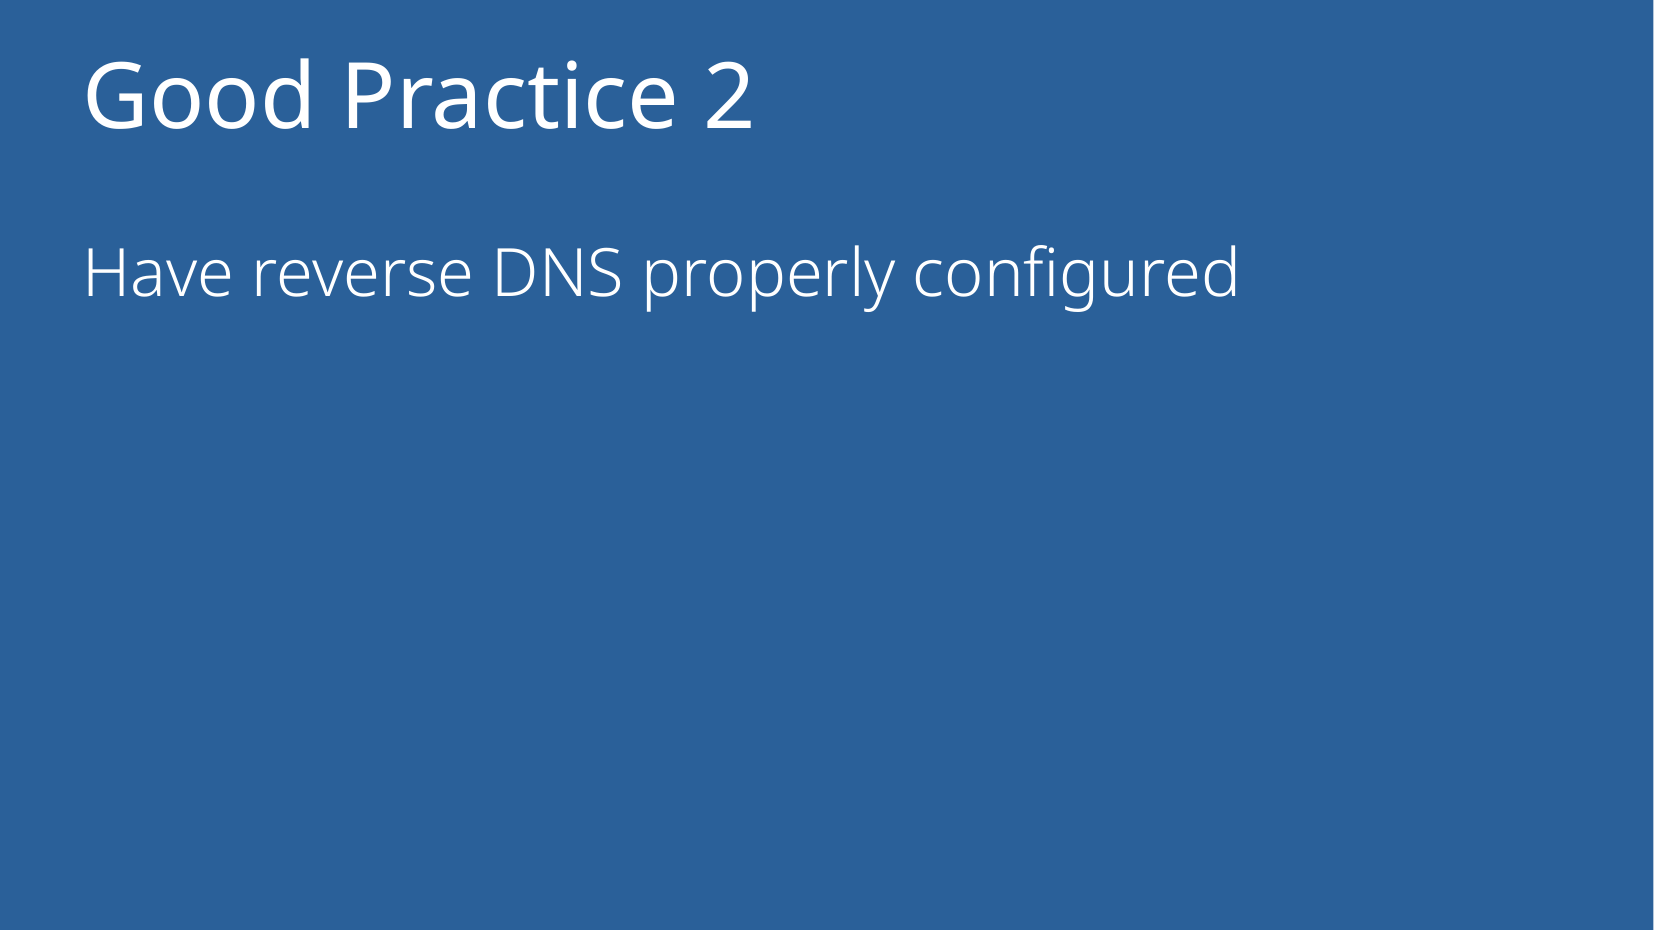

# Good Practice 2
Have reverse DNS properly configured